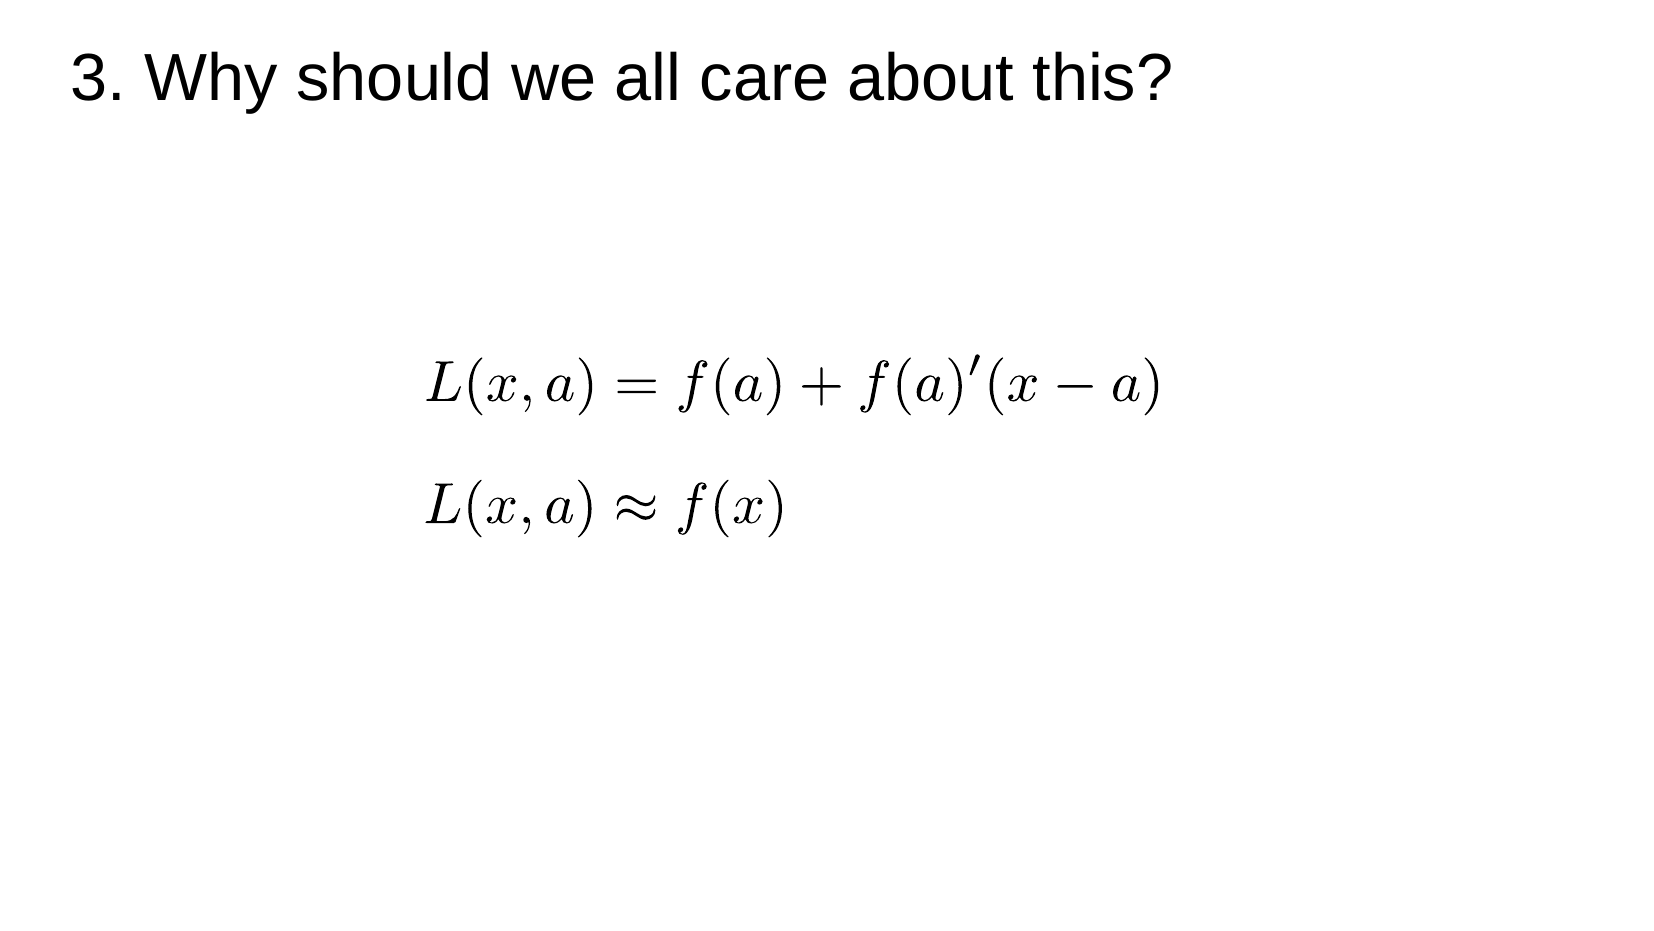

# 3. Why should we all care about this?